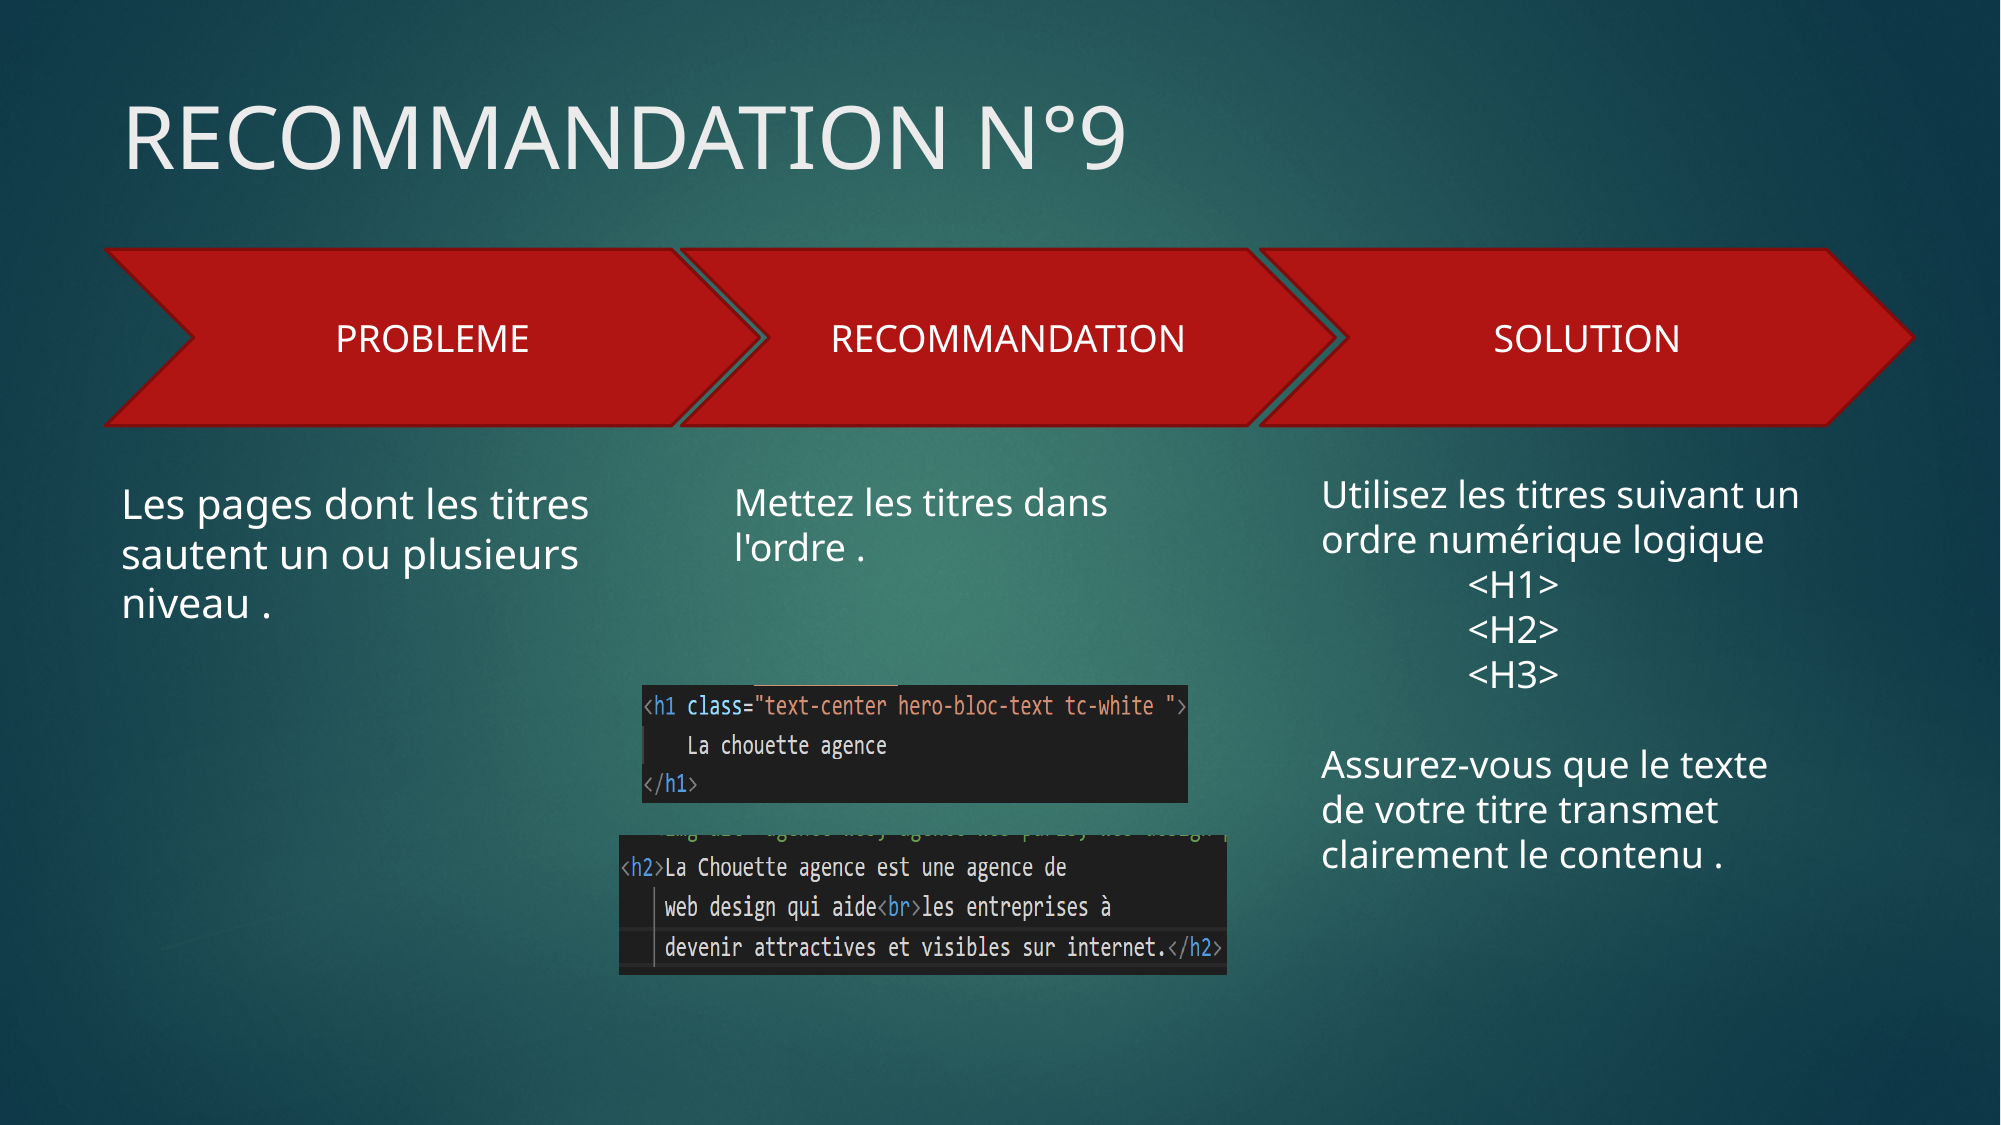

# RECOMMANDATION N°9
PROBLEME
RECOMMANDATION
SOLUTION
Utilisez les titres suivant un ordre numérique logique
               <H1>
               <H2>
               <H3>
Assurez-vous que le texte de votre titre transmet clairement le contenu .
Les pages dont les titres sautent un ou plusieurs niveau .
Mettez les titres dans l'ordre .